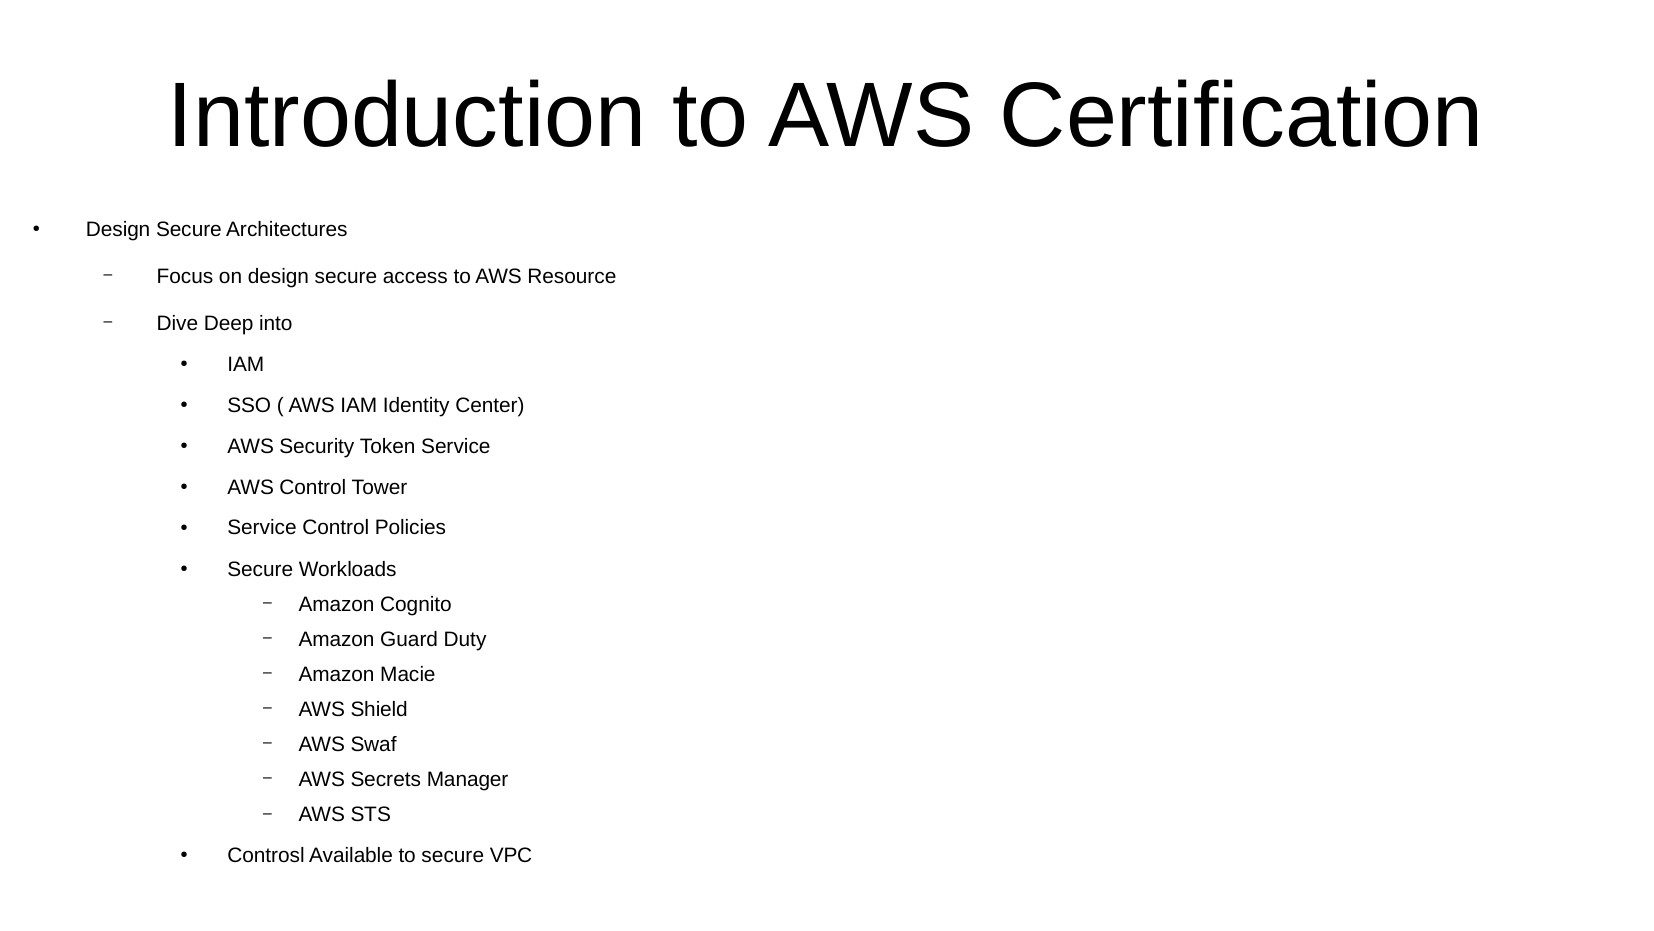

# Introduction to AWS Certification
Design Secure Architectures
Focus on design secure access to AWS Resource
Dive Deep into
IAM
SSO ( AWS IAM Identity Center)
AWS Security Token Service
AWS Control Tower
Service Control Policies
Secure Workloads
Amazon Cognito
Amazon Guard Duty
Amazon Macie
AWS Shield
AWS Swaf
AWS Secrets Manager
AWS STS
Controsl Available to secure VPC